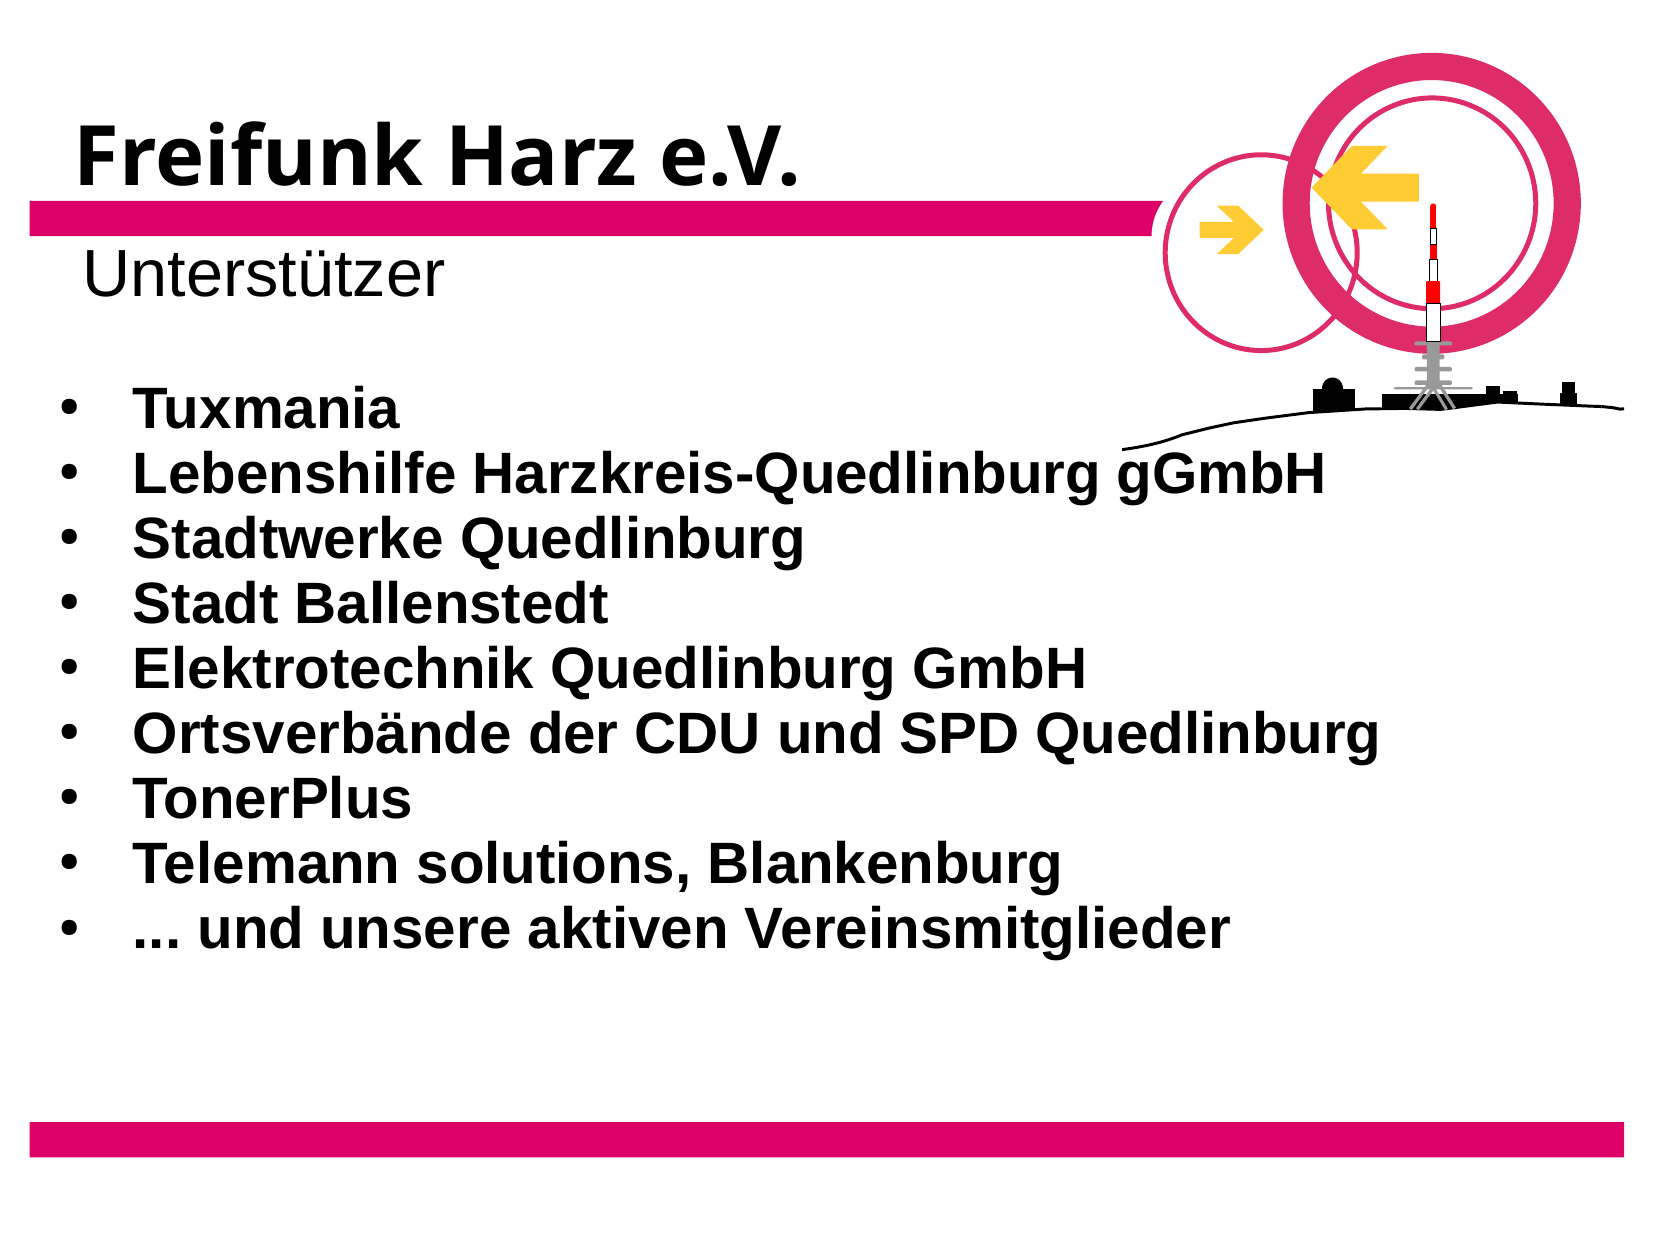

# Unterstützer
 	Tuxmania
 	Lebenshilfe Harzkreis-Quedlinburg gGmbH
 	Stadtwerke Quedlinburg
 	Stadt Ballenstedt
 	Elektrotechnik Quedlinburg GmbH
 	Ortsverbände der CDU und SPD Quedlinburg
 	TonerPlus
 	Telemann solutions, Blankenburg
 	... und unsere aktiven Vereinsmitglieder